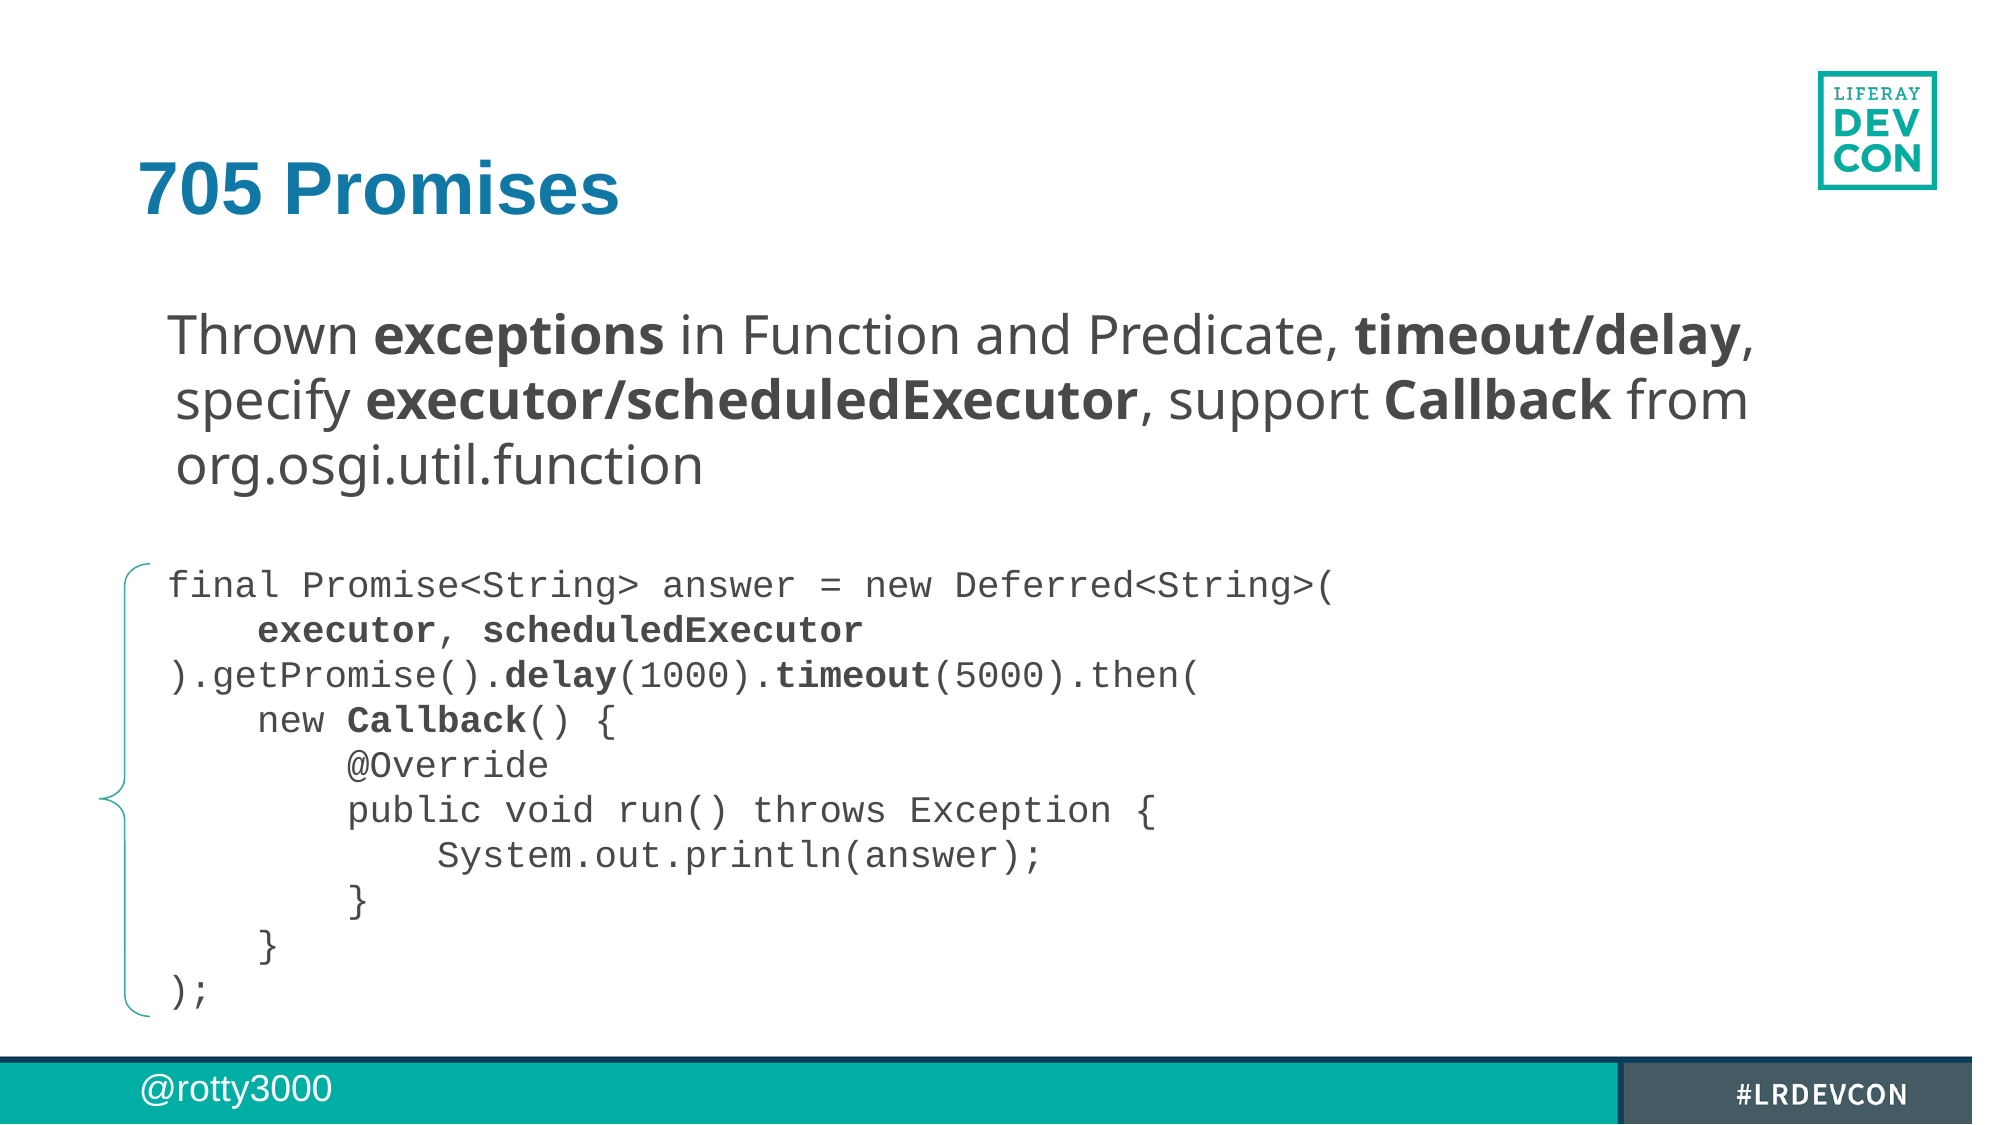

705 Promises
# Thrown exceptions in Function and Predicate, timeout/delay, specify executor/scheduledExecutor, support Callback from org.osgi.util.function
final Promise<String> answer = new Deferred<String>(
 executor, scheduledExecutor
).getPromise().delay(1000).timeout(5000).then(
 new Callback() {
 @Override
 public void run() throws Exception {
 System.out.println(answer);
 }
 }
);
@rotty3000